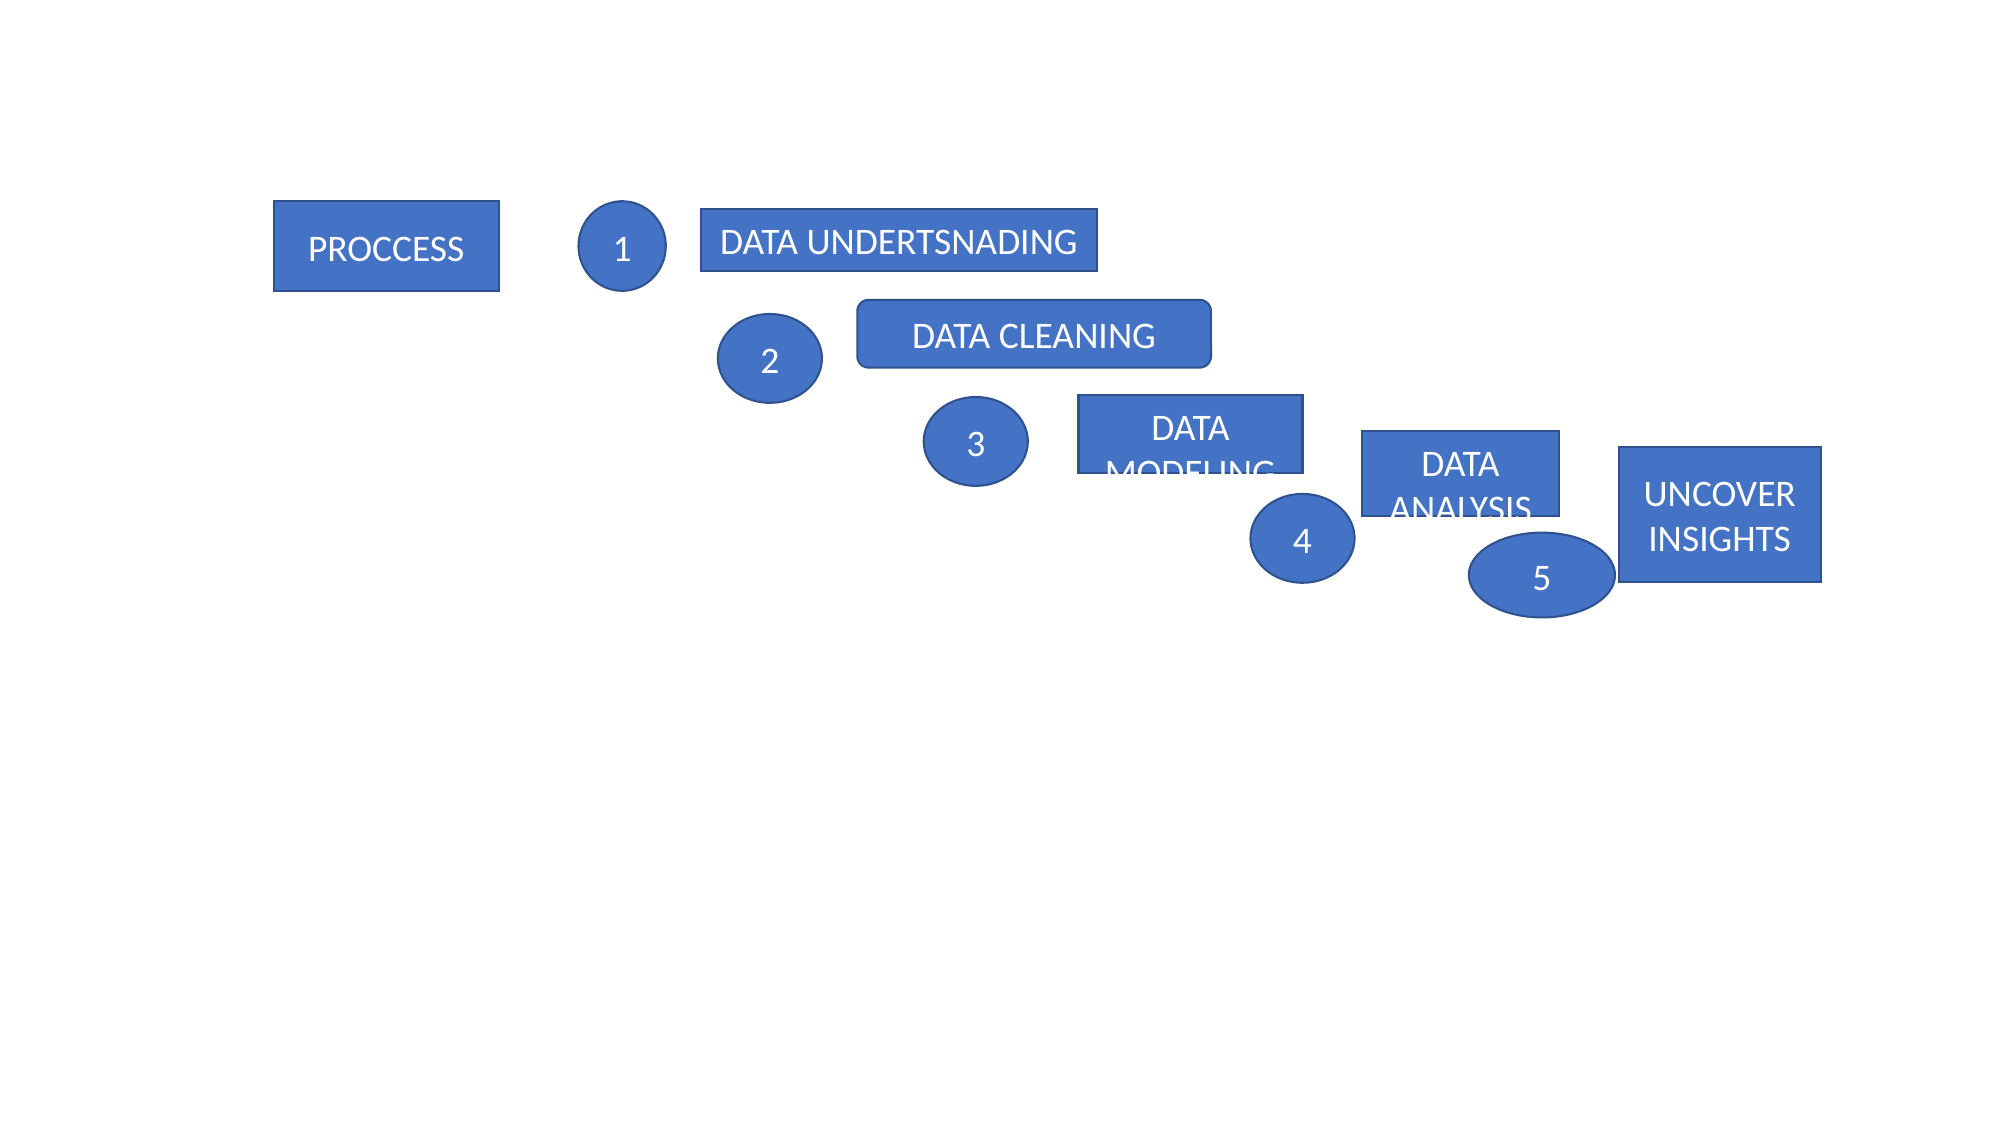

#
PROCCESS
1
DATA UNDERTSNADING
DATA CLEANING
2
DATA MODELING
3
DATA ANALYSIS
UNCOVER
INSIGHTS
4
5